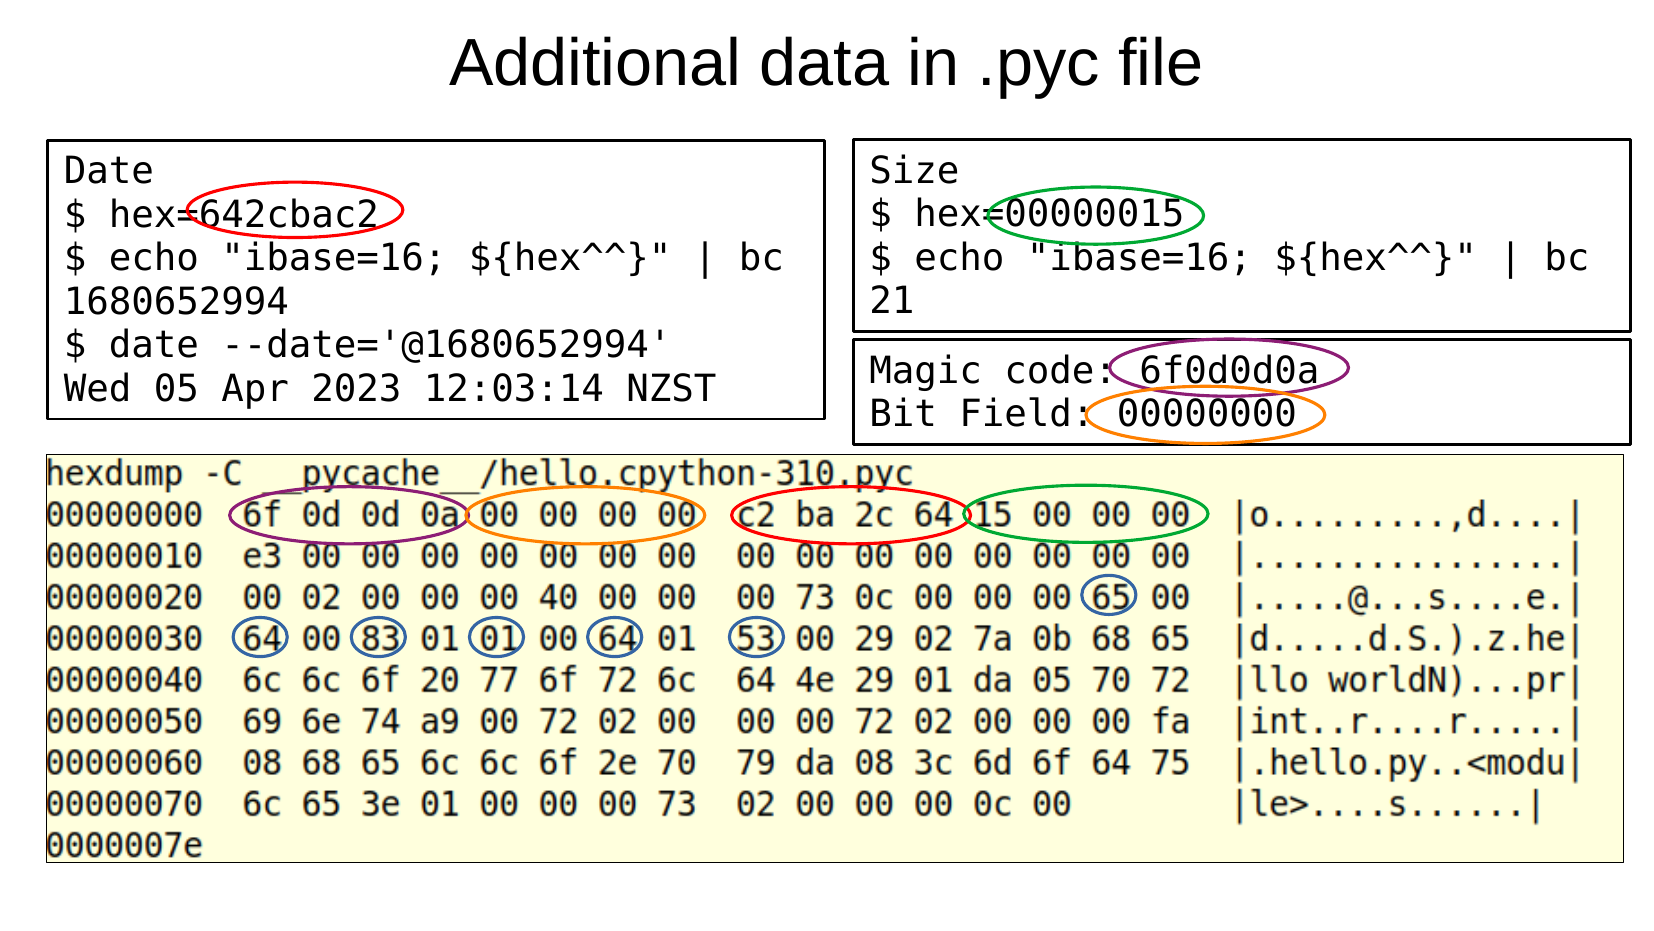

# Additional data in .pyc file
Size
$ hex=00000015
$ echo "ibase=16; ${hex^^}" | bc
21
Date
$ hex=642cbac2
$ echo "ibase=16; ${hex^^}" | bc
1680652994
$ date --date='@1680652994'
Wed 05 Apr 2023 12:03:14 NZST
Magic code: 6f0d0d0a
Bit Field: 00000000